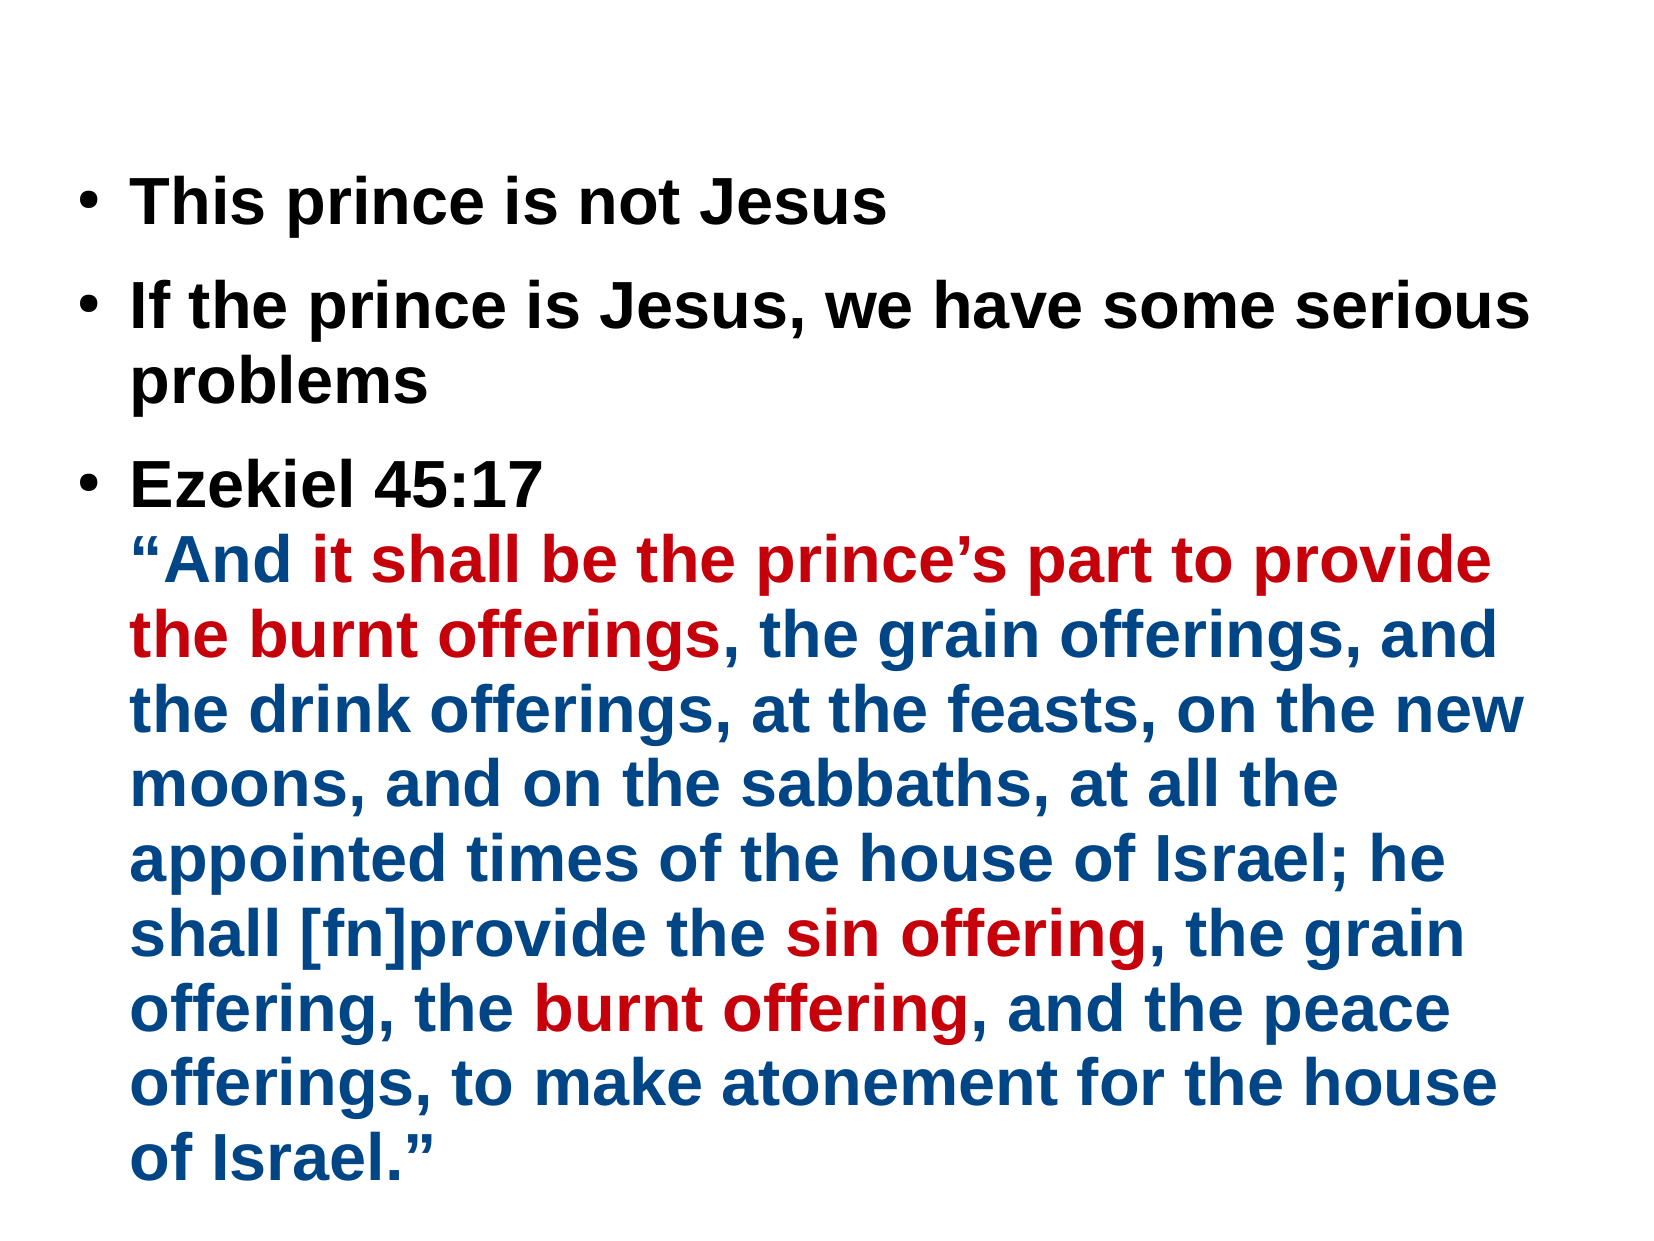

#
This prince is not Jesus
If the prince is Jesus, we have some serious problems
Ezekiel 45:17
“And it shall be the prince’s part to provide the burnt offerings, the grain offerings, and the drink offerings, at the feasts, on the new moons, and on the sabbaths, at all the appointed times of the house of Israel; he shall [fn]provide the sin offering, the grain offering, the burnt offering, and the peace offerings, to make atonement for the house of Israel.”